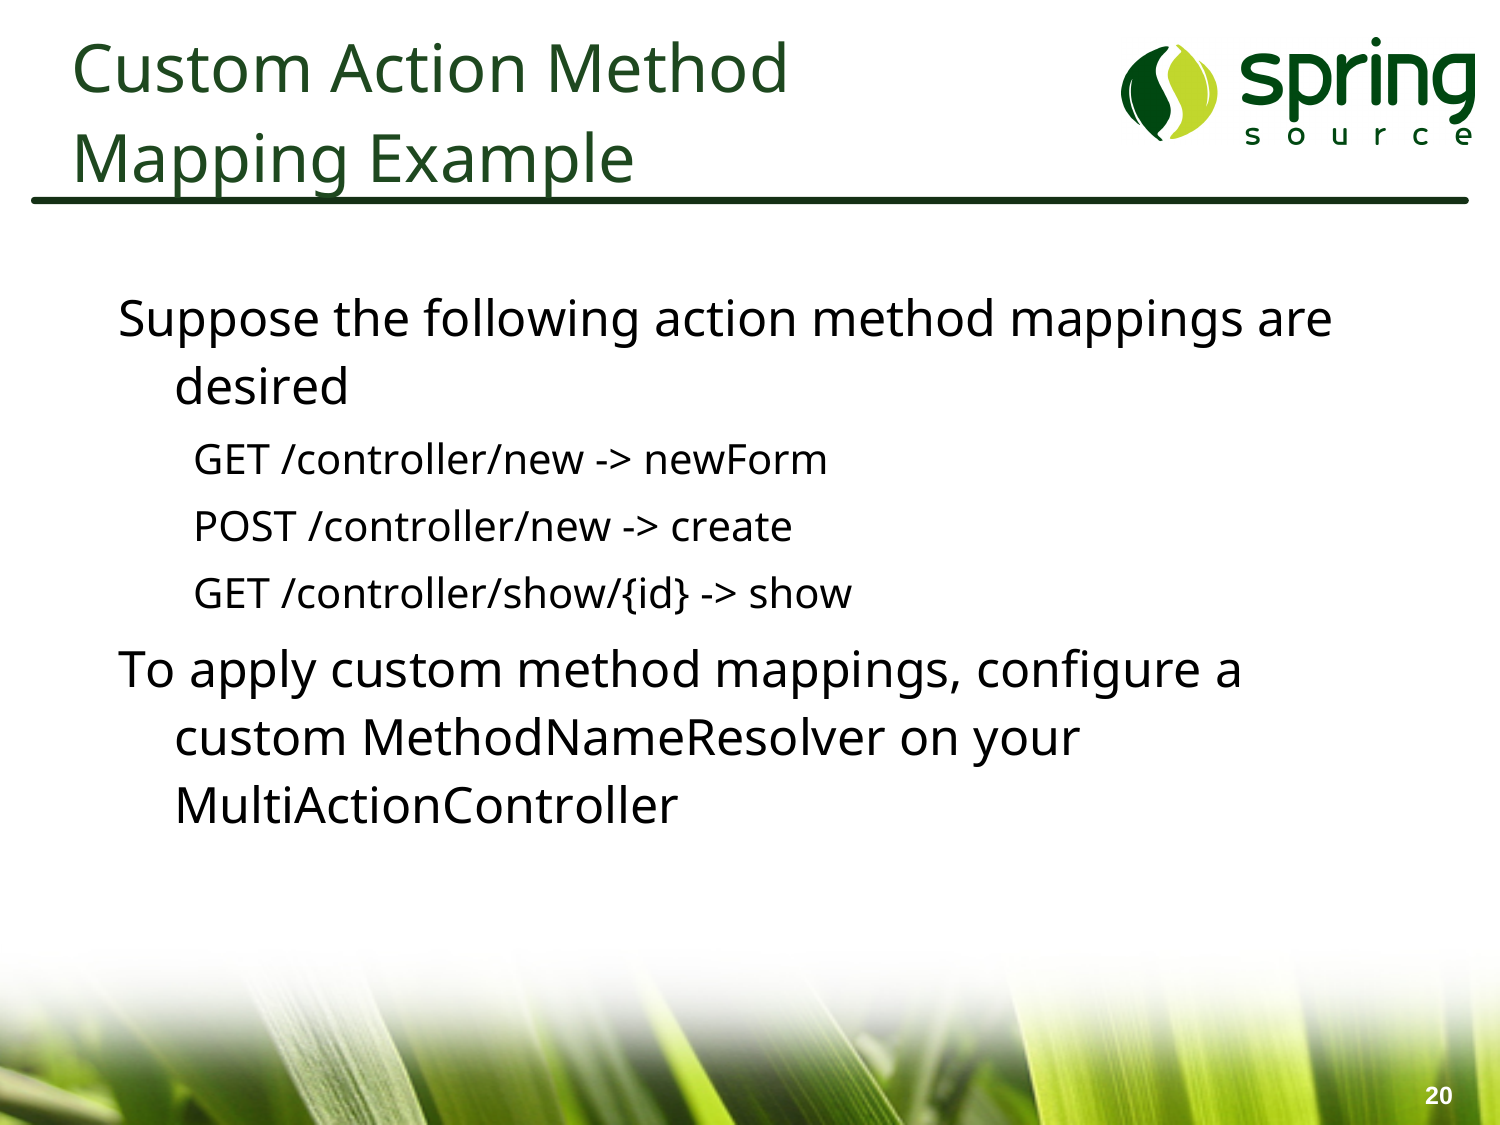

# Custom Action Method Mapping Example
Suppose the following action method mappings are desired
GET /controller/new -> newForm
POST /controller/new -> create
GET /controller/show/{id} -> show
To apply custom method mappings, configure a custom MethodNameResolver on your MultiActionController